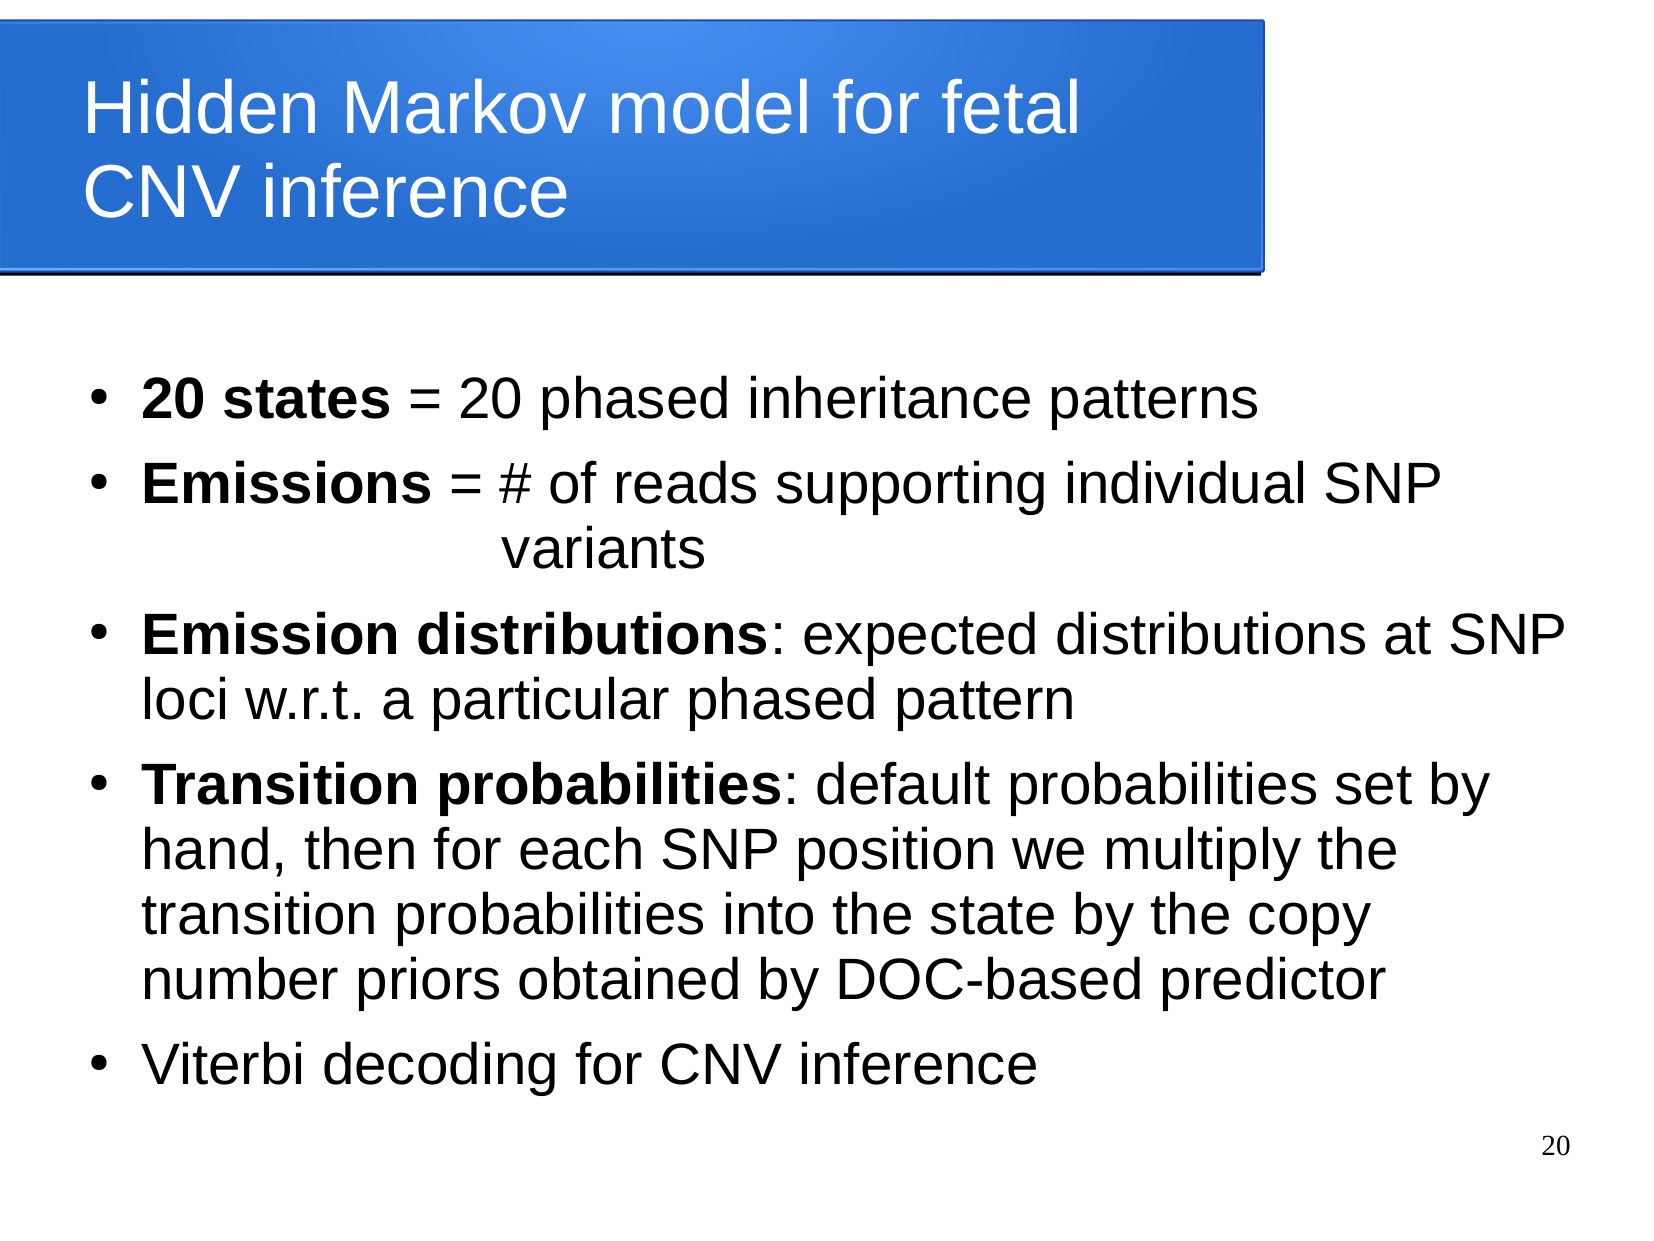

# Hidden Markov model for fetal CNV inference
20 states = 20 phased inheritance patterns
Emissions = # of reads supporting individual SNP
				 variants
Emission distributions: expected distributions at SNP loci w.r.t. a particular phased pattern
Transition probabilities: default probabilities set by hand, then for each SNP position we multiply the transition probabilities into the state by the copy number priors obtained by DOC-based predictor
Viterbi decoding for CNV inference
20